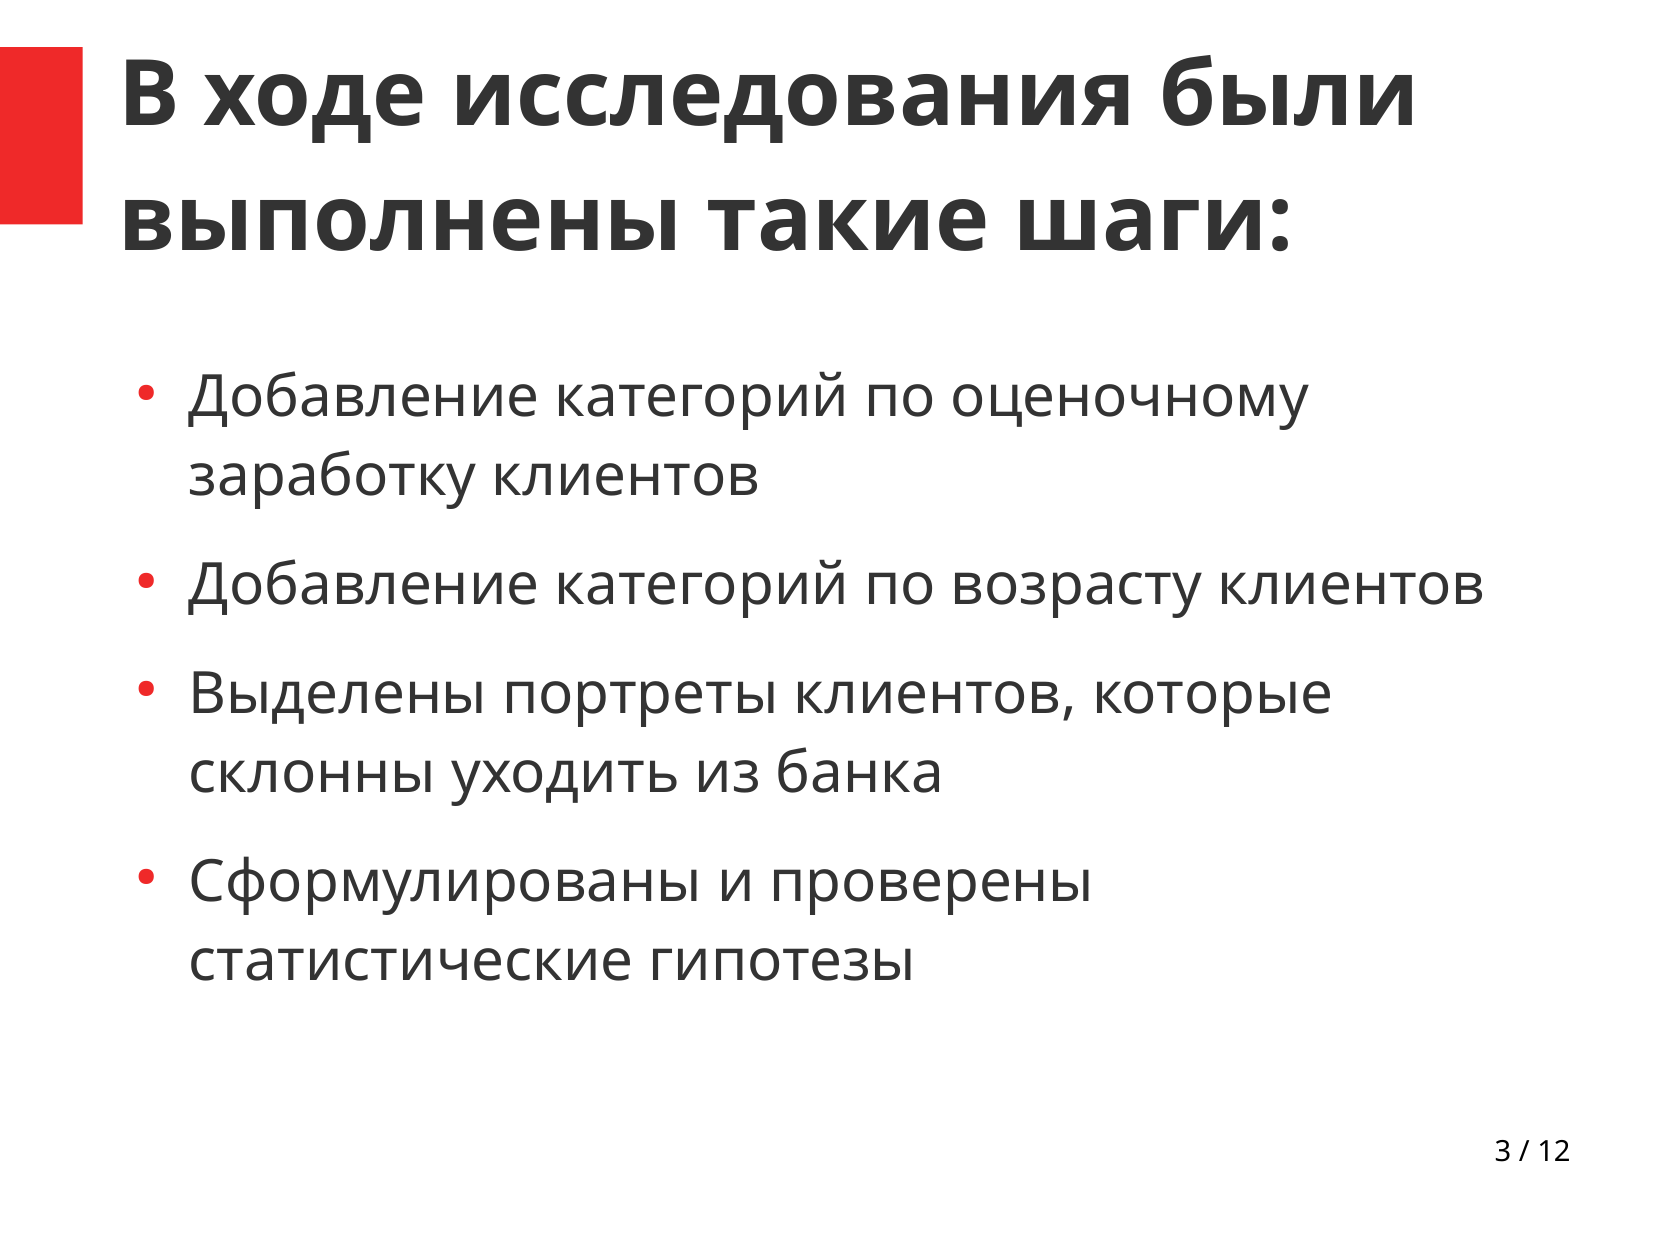

# В ходе исследования были выполнены такие шаги:
Добавление категорий по оценочному заработку клиентов
Добавление категорий по возрасту клиентов
Выделены портреты клиентов, которые склонны уходить из банка
Сформулированы и проверены статистические гипотезы
3